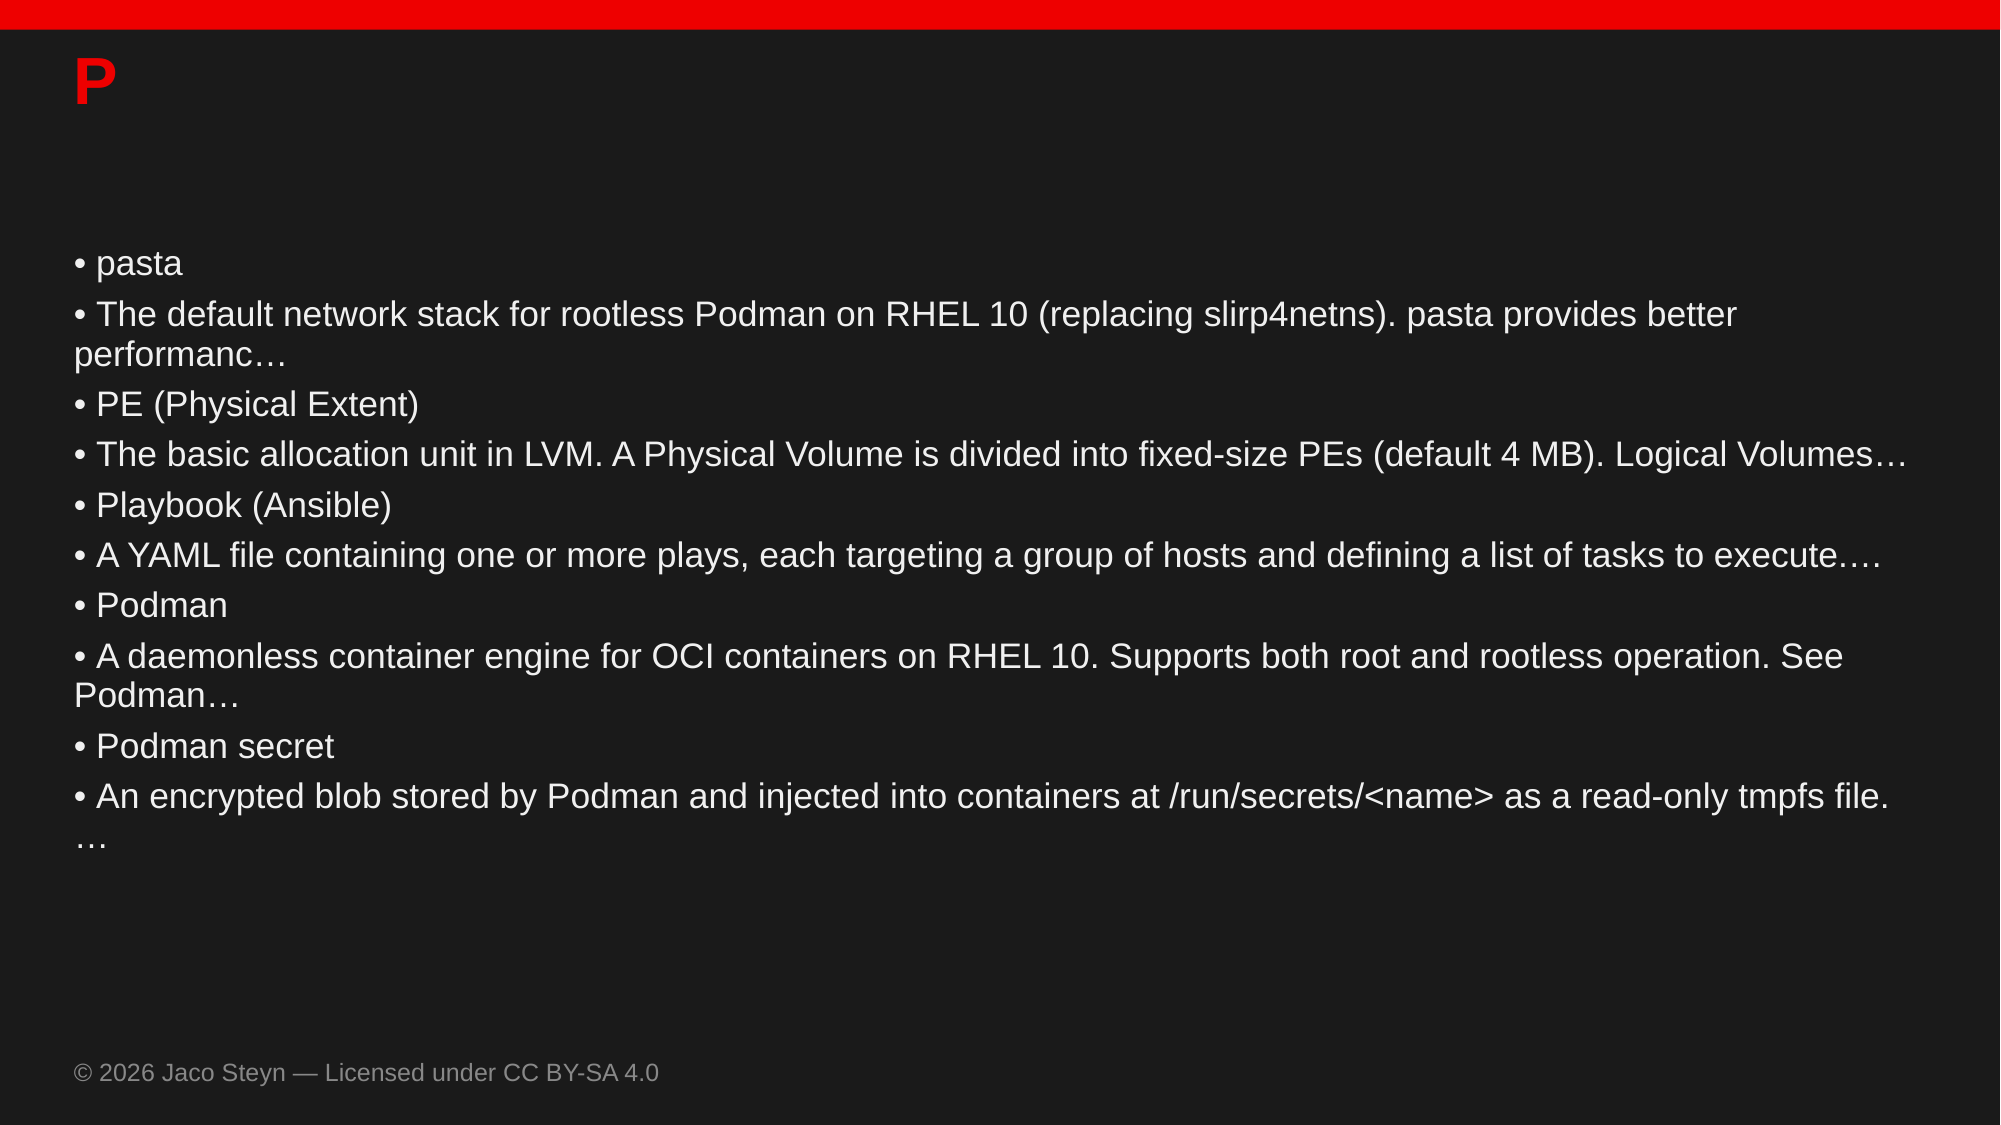

P
• pasta
• The default network stack for rootless Podman on RHEL 10 (replacing slirp4netns). pasta provides better performanc…
• PE (Physical Extent)
• The basic allocation unit in LVM. A Physical Volume is divided into fixed-size PEs (default 4 MB). Logical Volumes…
• Playbook (Ansible)
• A YAML file containing one or more plays, each targeting a group of hosts and defining a list of tasks to execute.…
• Podman
• A daemonless container engine for OCI containers on RHEL 10. Supports both root and rootless operation. See Podman…
• Podman secret
• An encrypted blob stored by Podman and injected into containers at /run/secrets/<name> as a read-only tmpfs file. …
© 2026 Jaco Steyn — Licensed under CC BY-SA 4.0